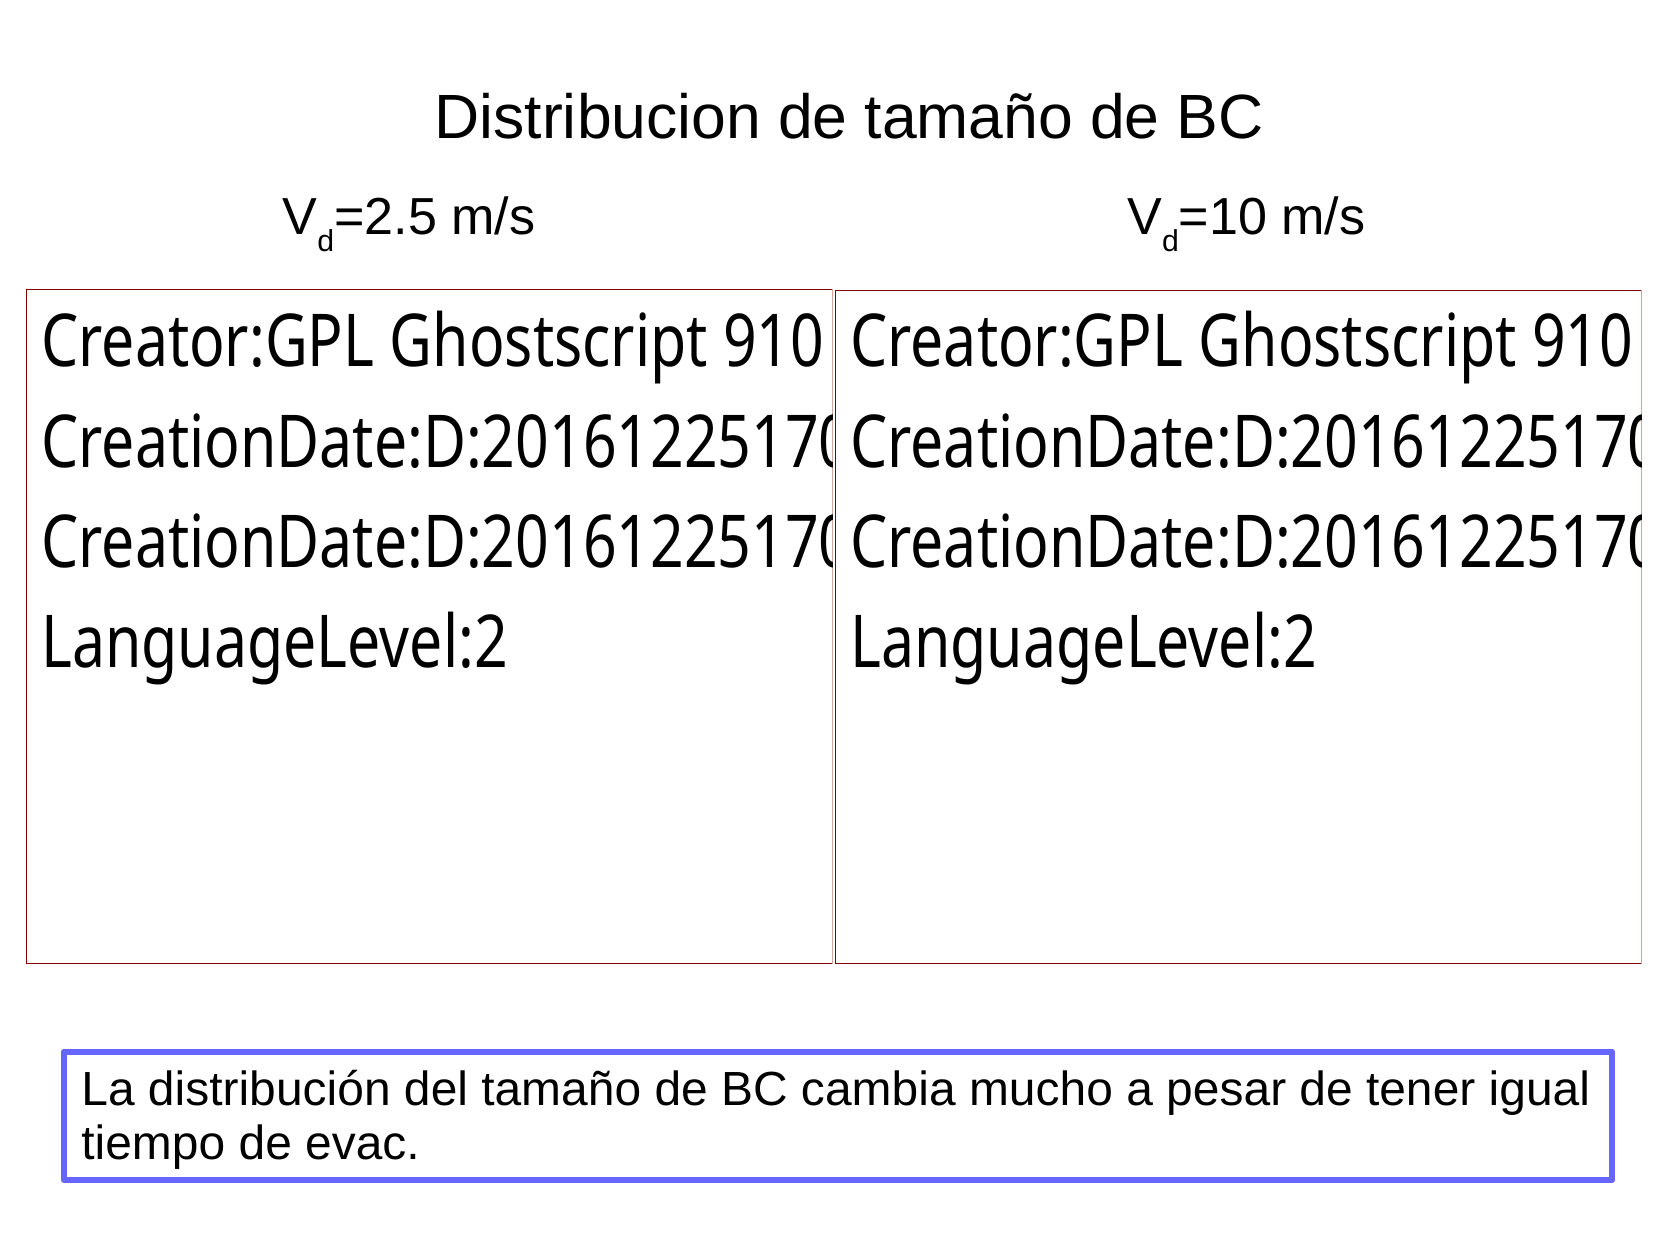

Distribucion de tamaño de BC
Vd=2.5 m/s
Vd=10 m/s
La distribución del tamaño de BC cambia mucho a pesar de tener igual tiempo de evac.